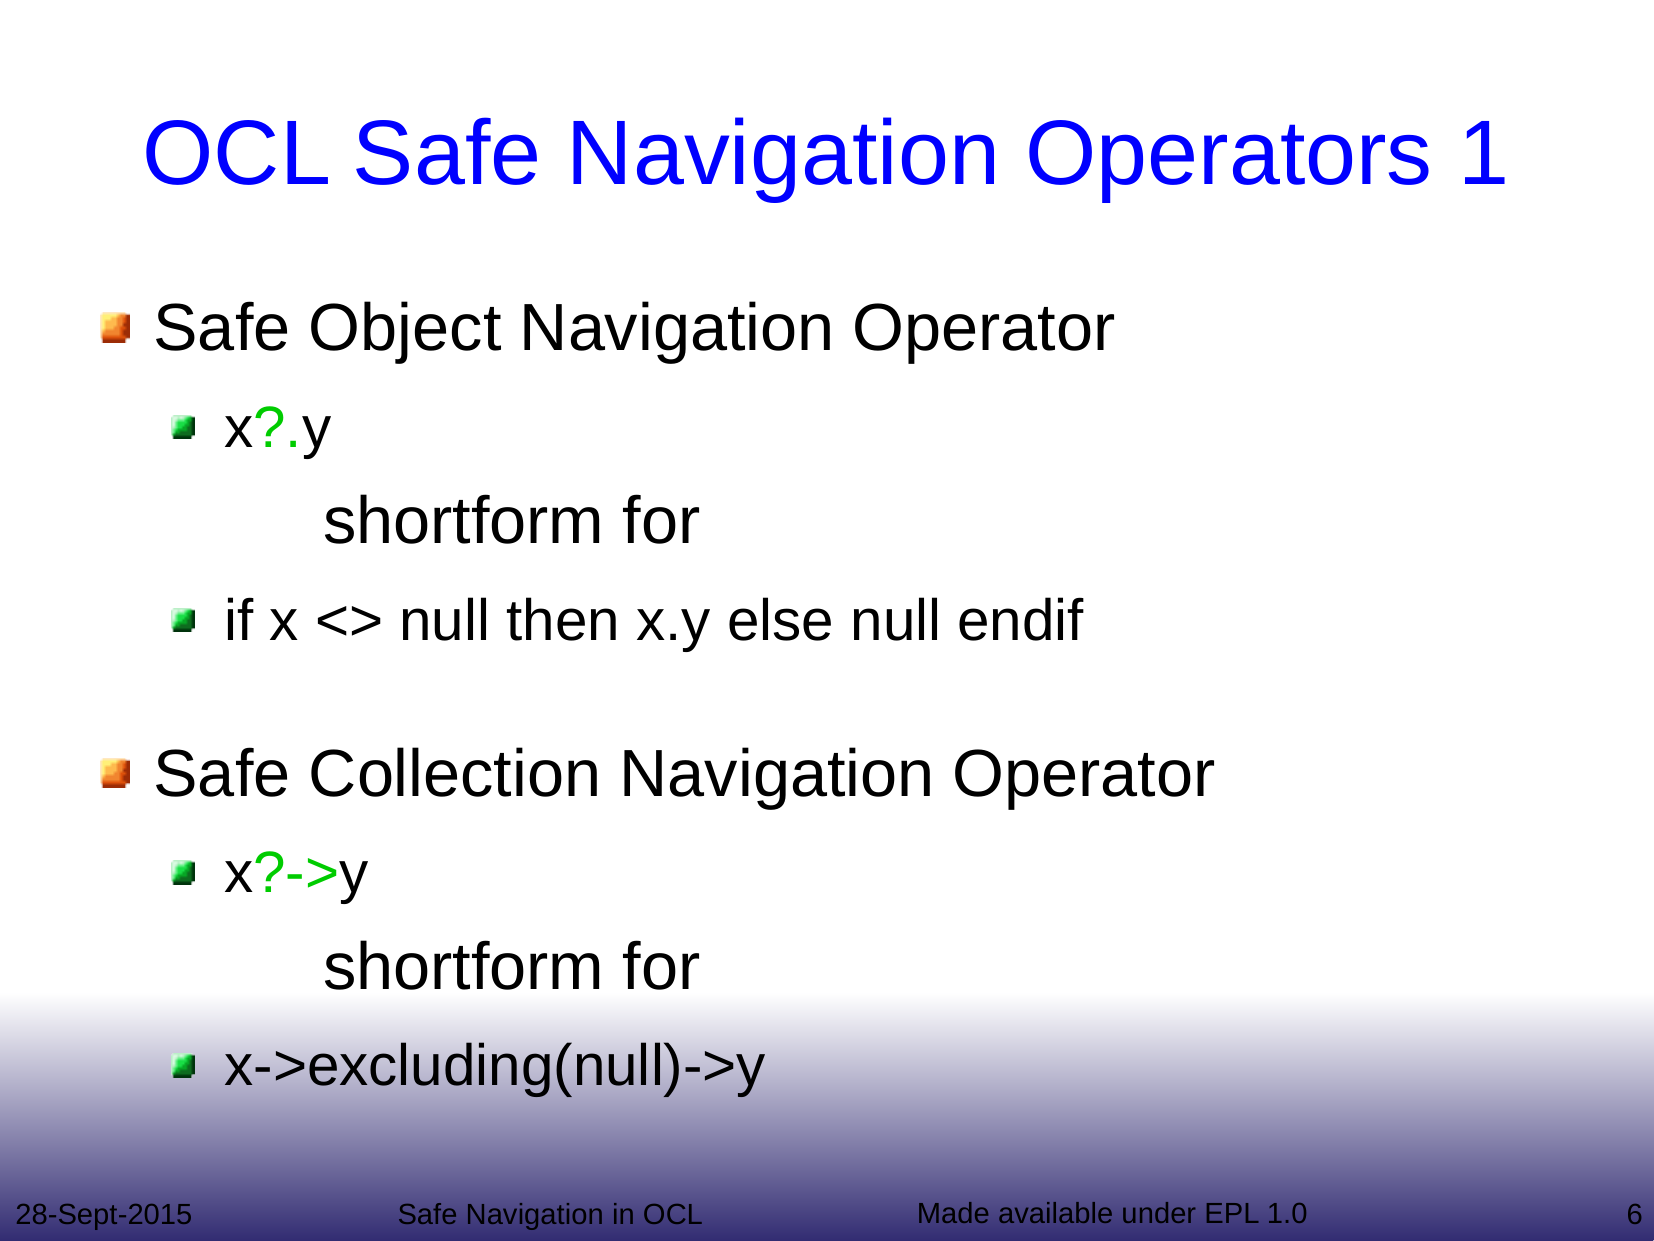

# OCL Safe Navigation Operators 1
Safe Object Navigation Operator
x?.y
 shortform for
if x <> null then x.y else null endif
Safe Collection Navigation Operator
x?->y
 shortform for
x->excluding(null)->y
28-Sept-2015
Safe Navigation in OCL
6